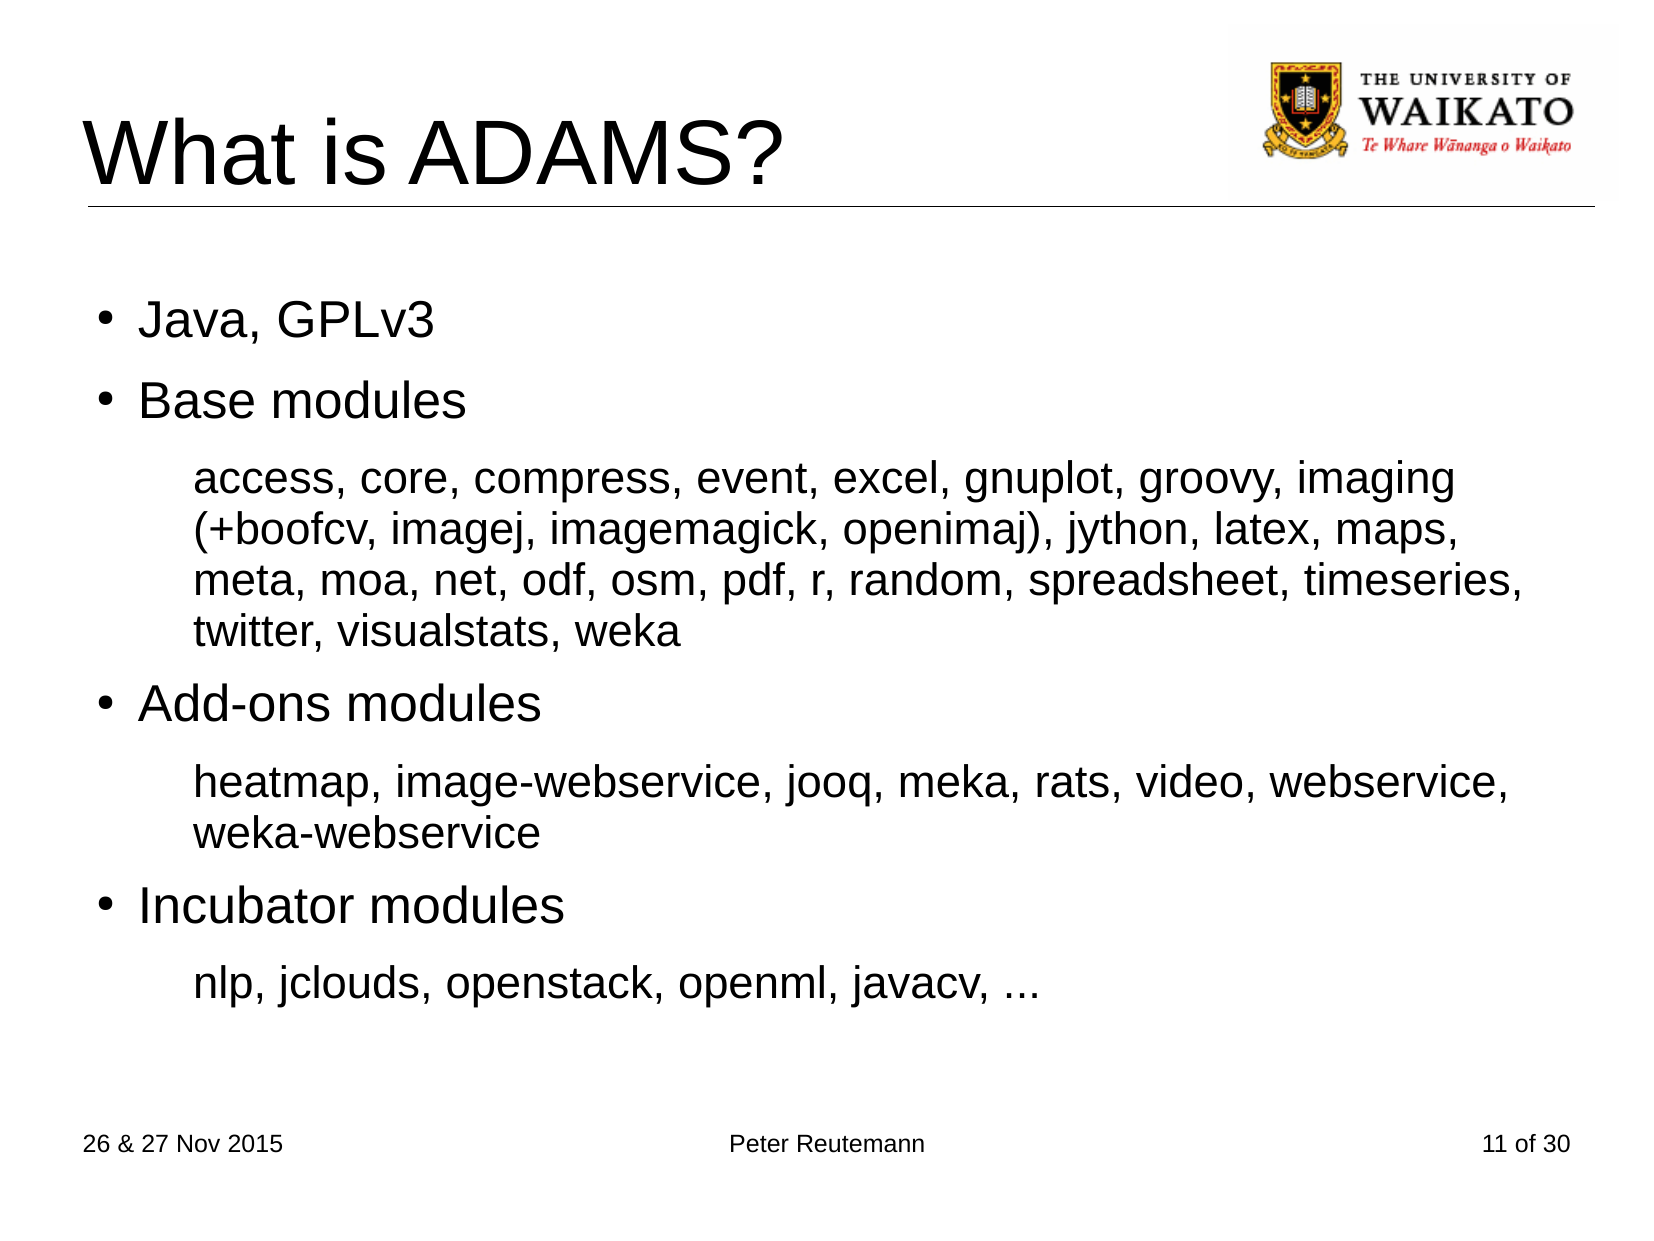

# What is ADAMS?
Java, GPLv3
Base modules
access, core, compress, event, excel, gnuplot, groovy, imaging (+boofcv, imagej, imagemagick, openimaj), jython, latex, maps, meta, moa, net, odf, osm, pdf, r, random, spreadsheet, timeseries, twitter, visualstats, weka
Add-ons modules
heatmap, image-webservice, jooq, meka, rats, video, webservice, weka-webservice
Incubator modules
nlp, jclouds, openstack, openml, javacv, ...
26 & 27 Nov 2015
Peter Reutemann
11